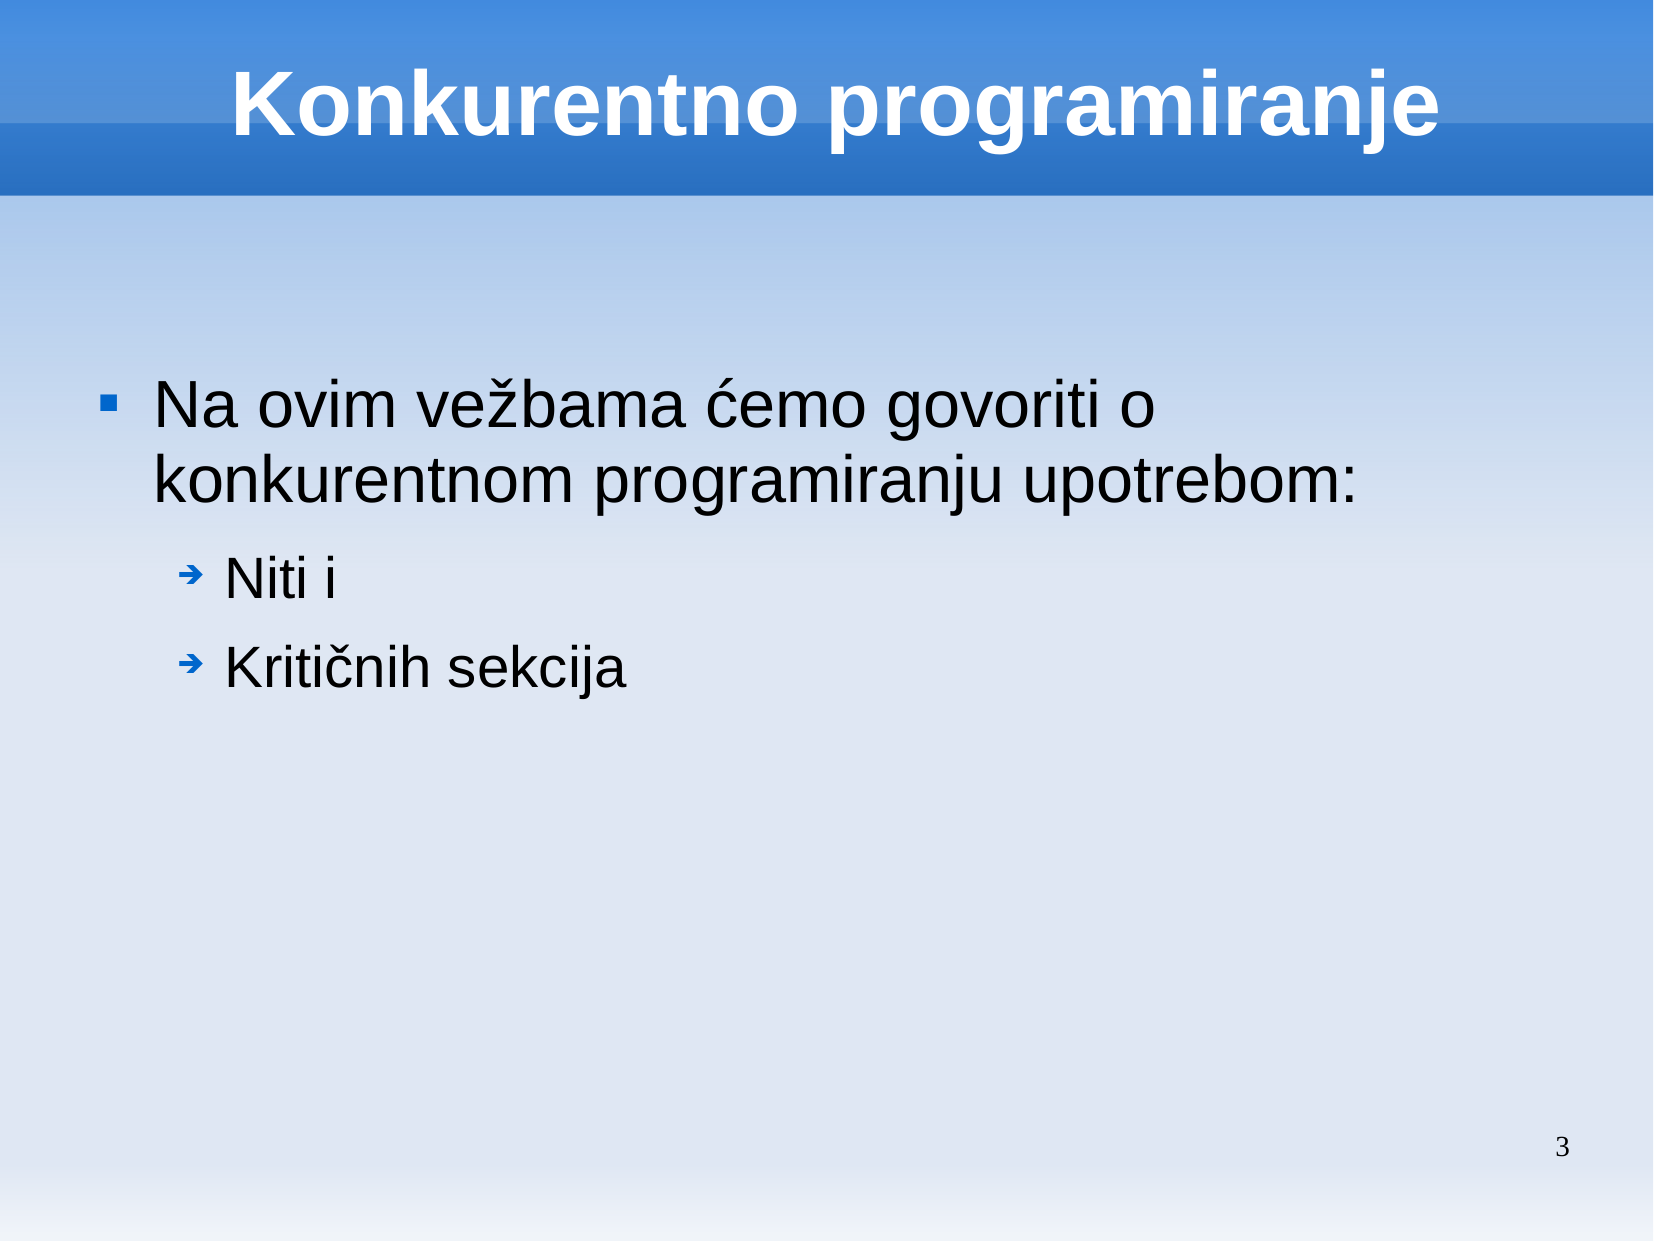

# Konkurentno programiranje
Na ovim vežbama ćemo govoriti o konkurentnom programiranju upotrebom:
Niti i
Kritičnih sekcija
3